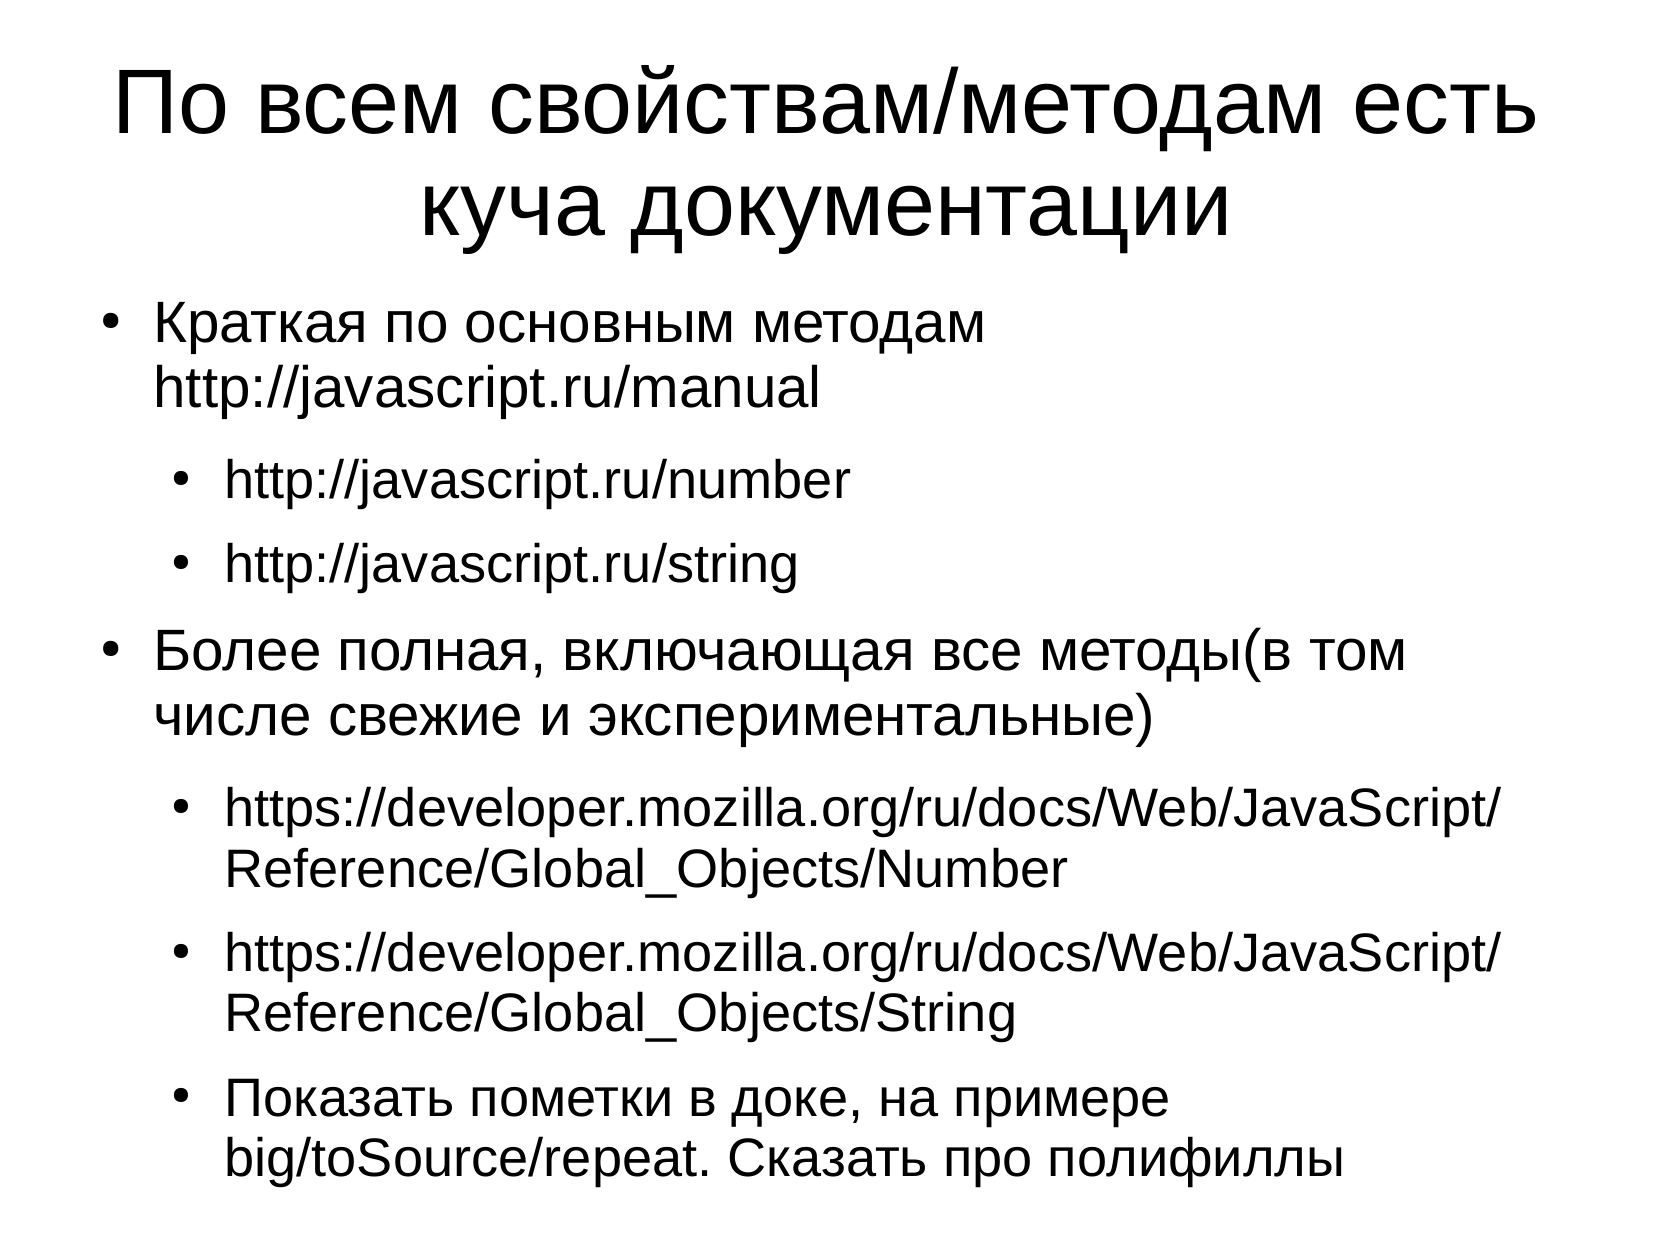

# По всем свойствам/методам есть куча документации
Краткая по основным методам
http://javascript.ru/manual
http://javascript.ru/number
http://javascript.ru/string
Более полная, включающая все методы(в том числе свежие и экспериментальные)
https://developer.mozilla.org/ru/docs/Web/JavaScript/Reference/Global_Objects/Number
https://developer.mozilla.org/ru/docs/Web/JavaScript/Reference/Global_Objects/String
Показать пометки в доке, на примере big/toSource/repeat. Сказать про полифиллы